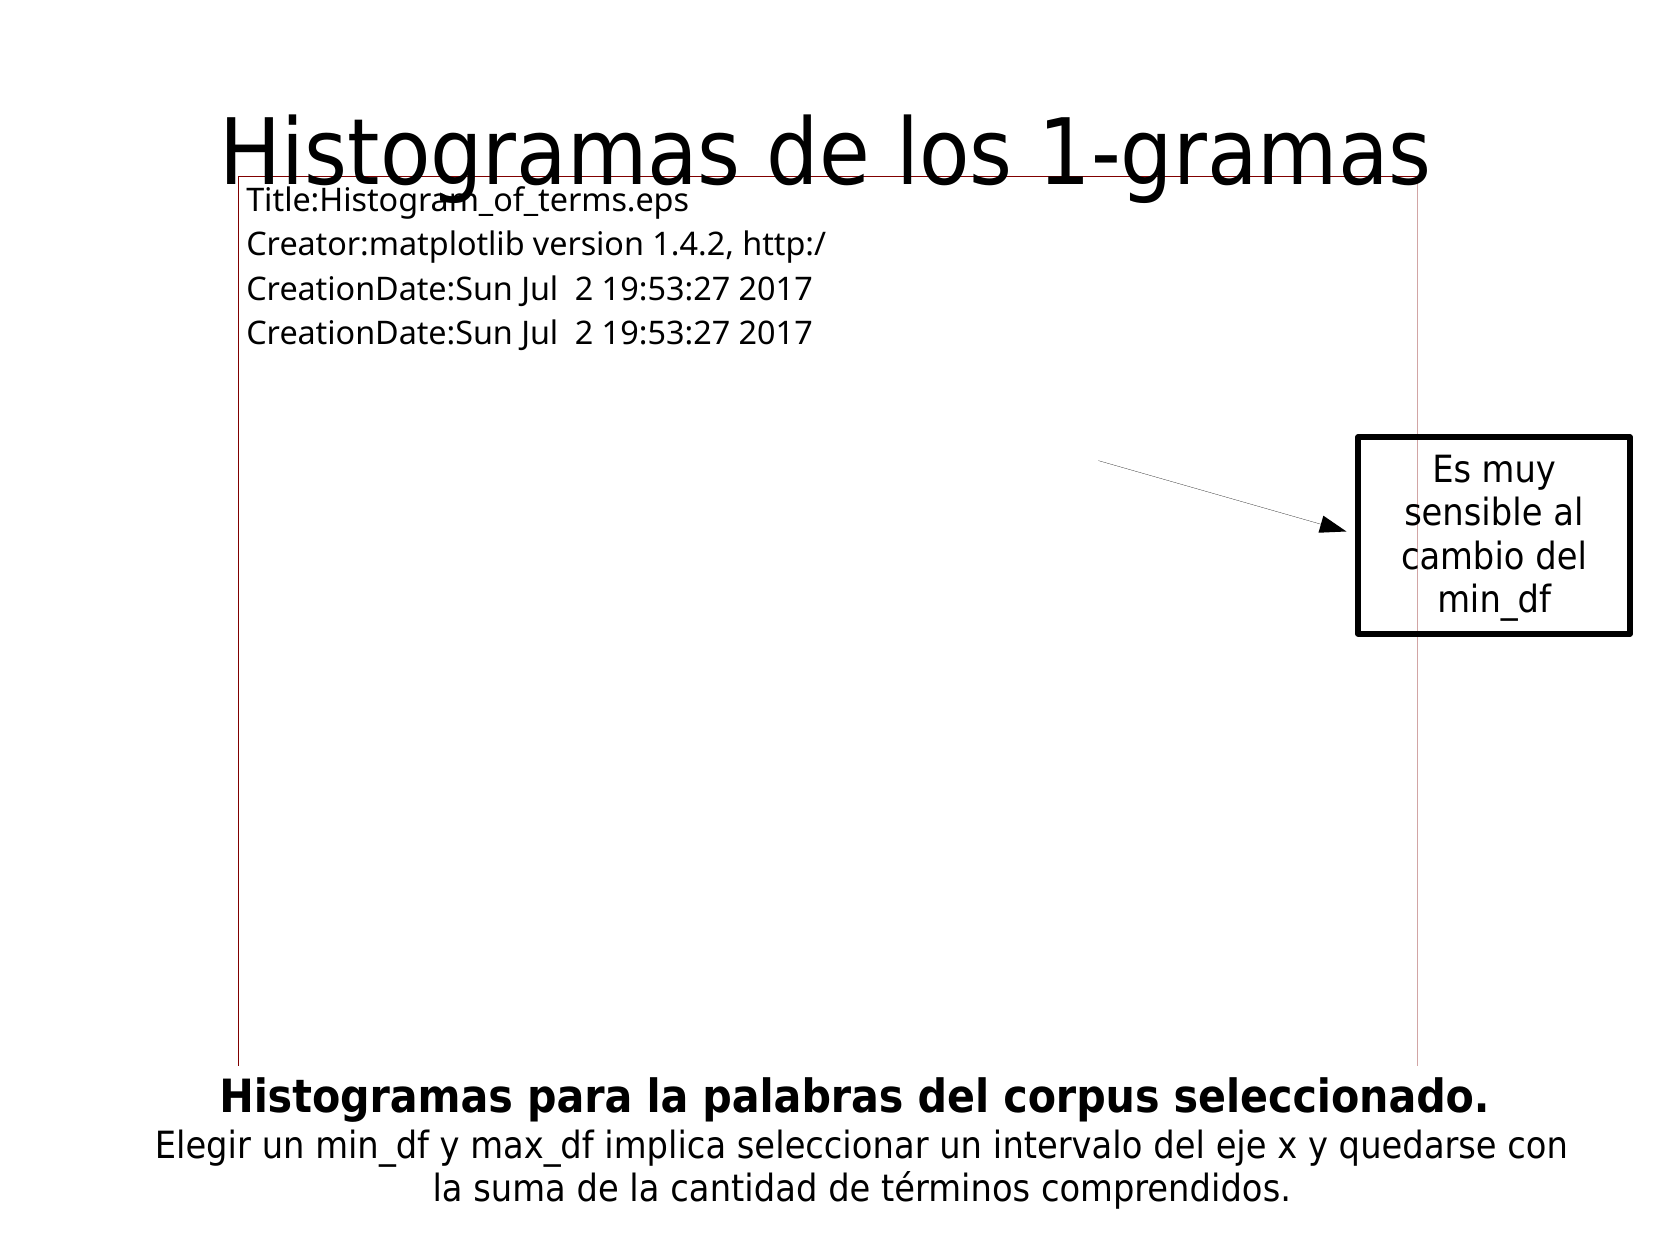

# Histogramas de los 1-gramas
Es muy sensible al cambio del min_df
Histogramas para la palabras del corpus seleccionado.
Elegir un min_df y max_df implica seleccionar un intervalo del eje x y quedarse con la suma de la cantidad de términos comprendidos.